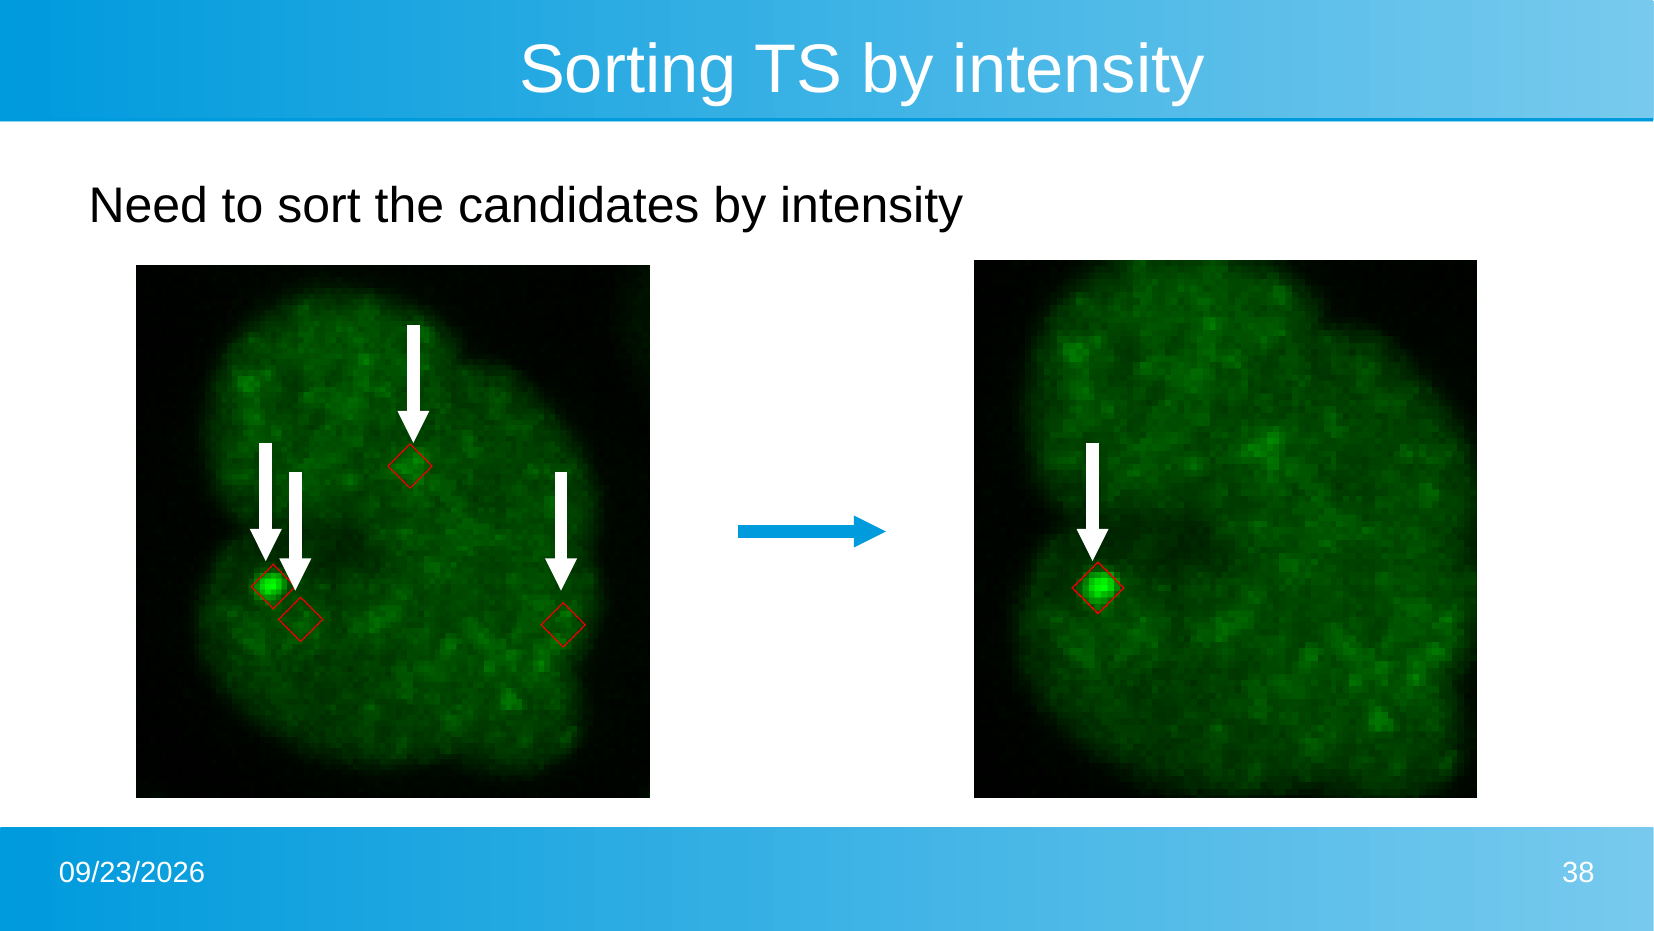

# Sorting TS by intensity
Need to sort the candidates by intensity
38